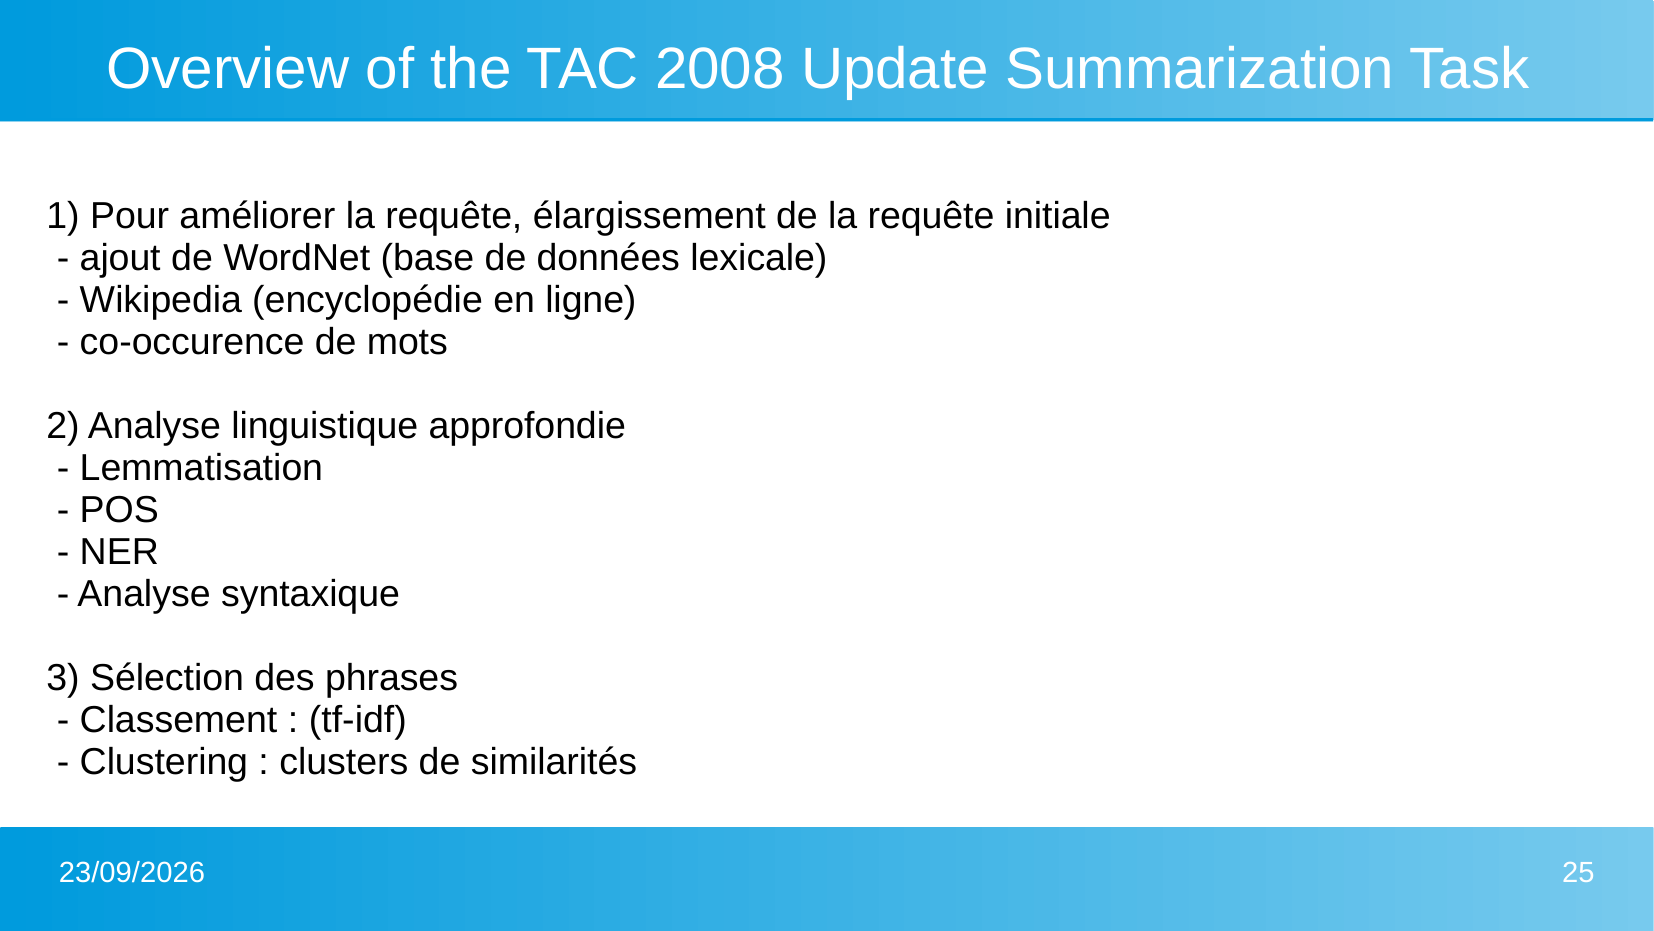

# Overview of the TAC 2008 Update Summarization Task
1) Pour améliorer la requête, élargissement de la requête initiale
 - ajout de WordNet (base de données lexicale)
 - Wikipedia (encyclopédie en ligne)
 - co-occurence de mots
2) Analyse linguistique approfondie
 - Lemmatisation
 - POS
 - NER
 - Analyse syntaxique
3) Sélection des phrases
 - Classement : (tf-idf)
 - Clustering : clusters de similarités
25